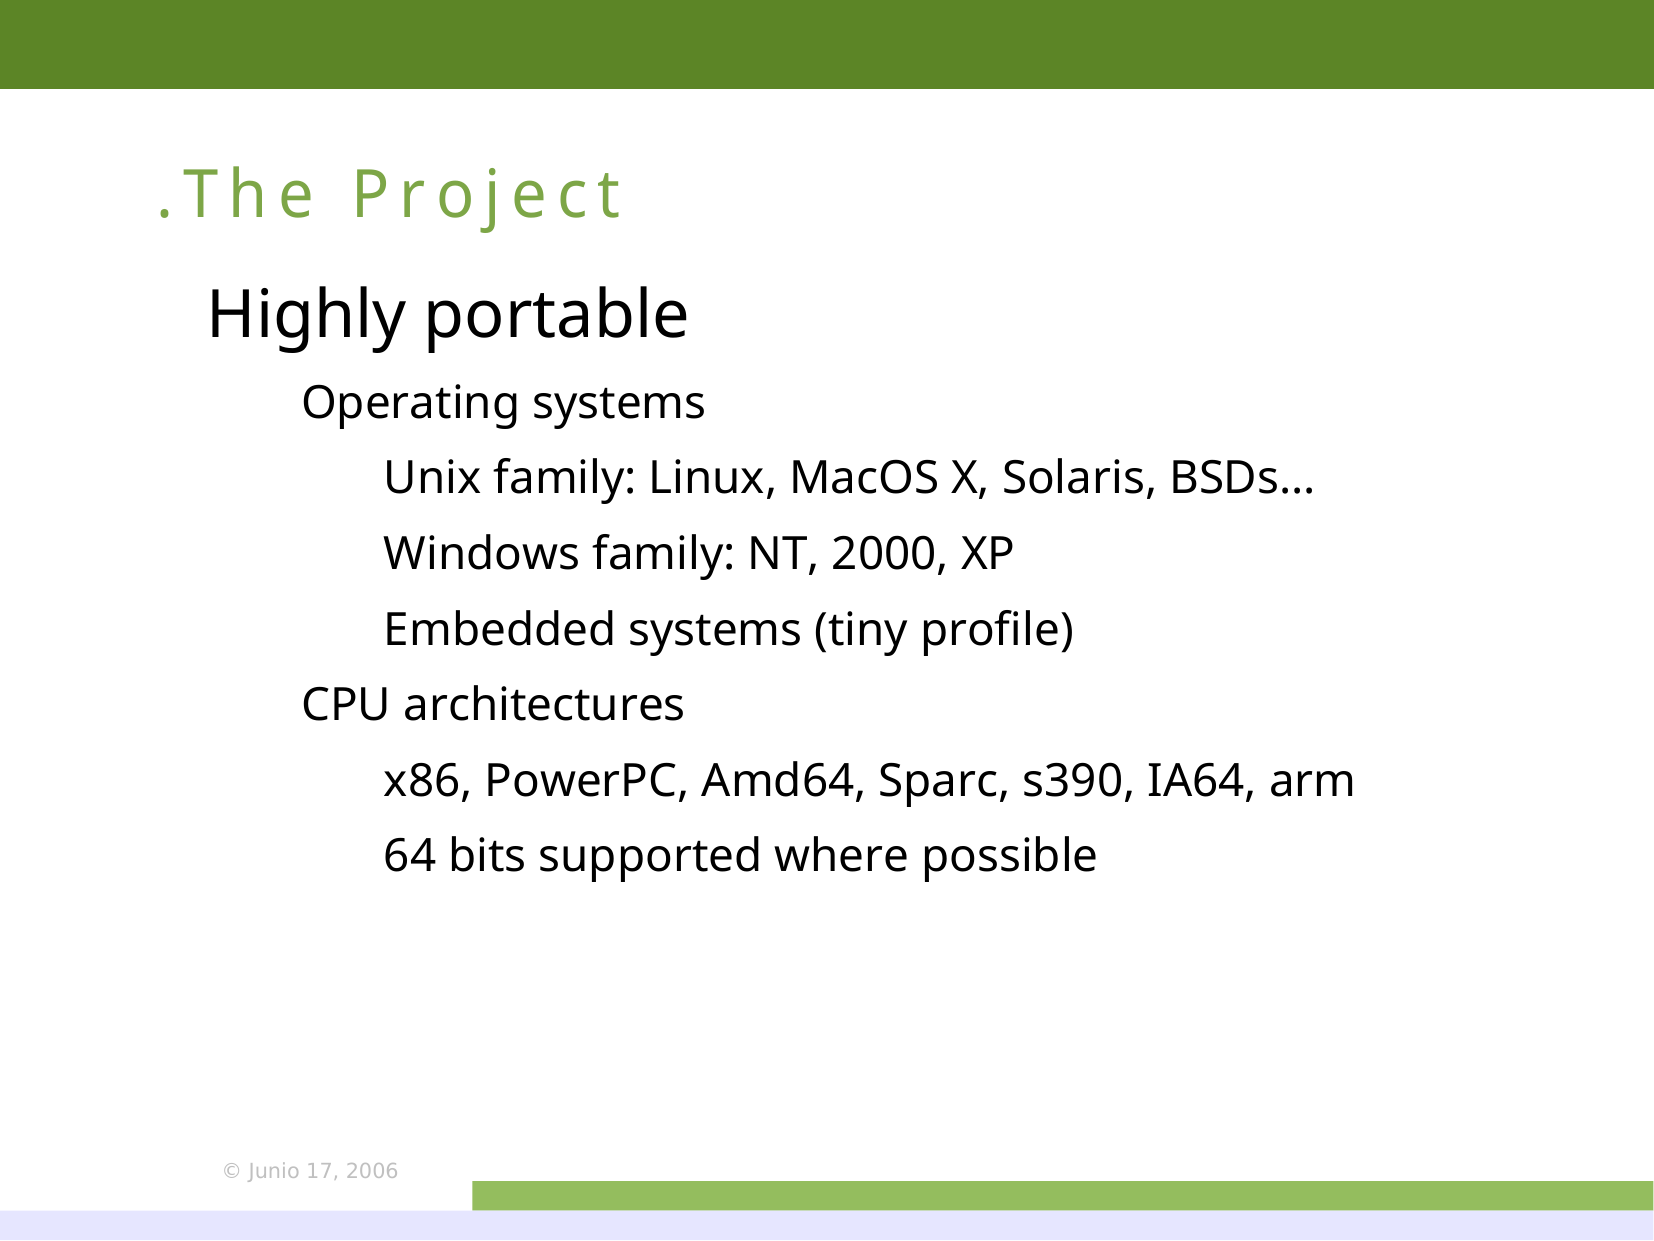

# The .The Project
Highly portable
Operating systems
Unix family: Linux, MacOS X, Solaris, BSDs...
Windows family: NT, 2000, XP
Embedded systems (tiny profile)
CPU architectures
x86, PowerPC, Amd64, Sparc, s390, IA64, arm
64 bits supported where possible
© Junio 17, 2006